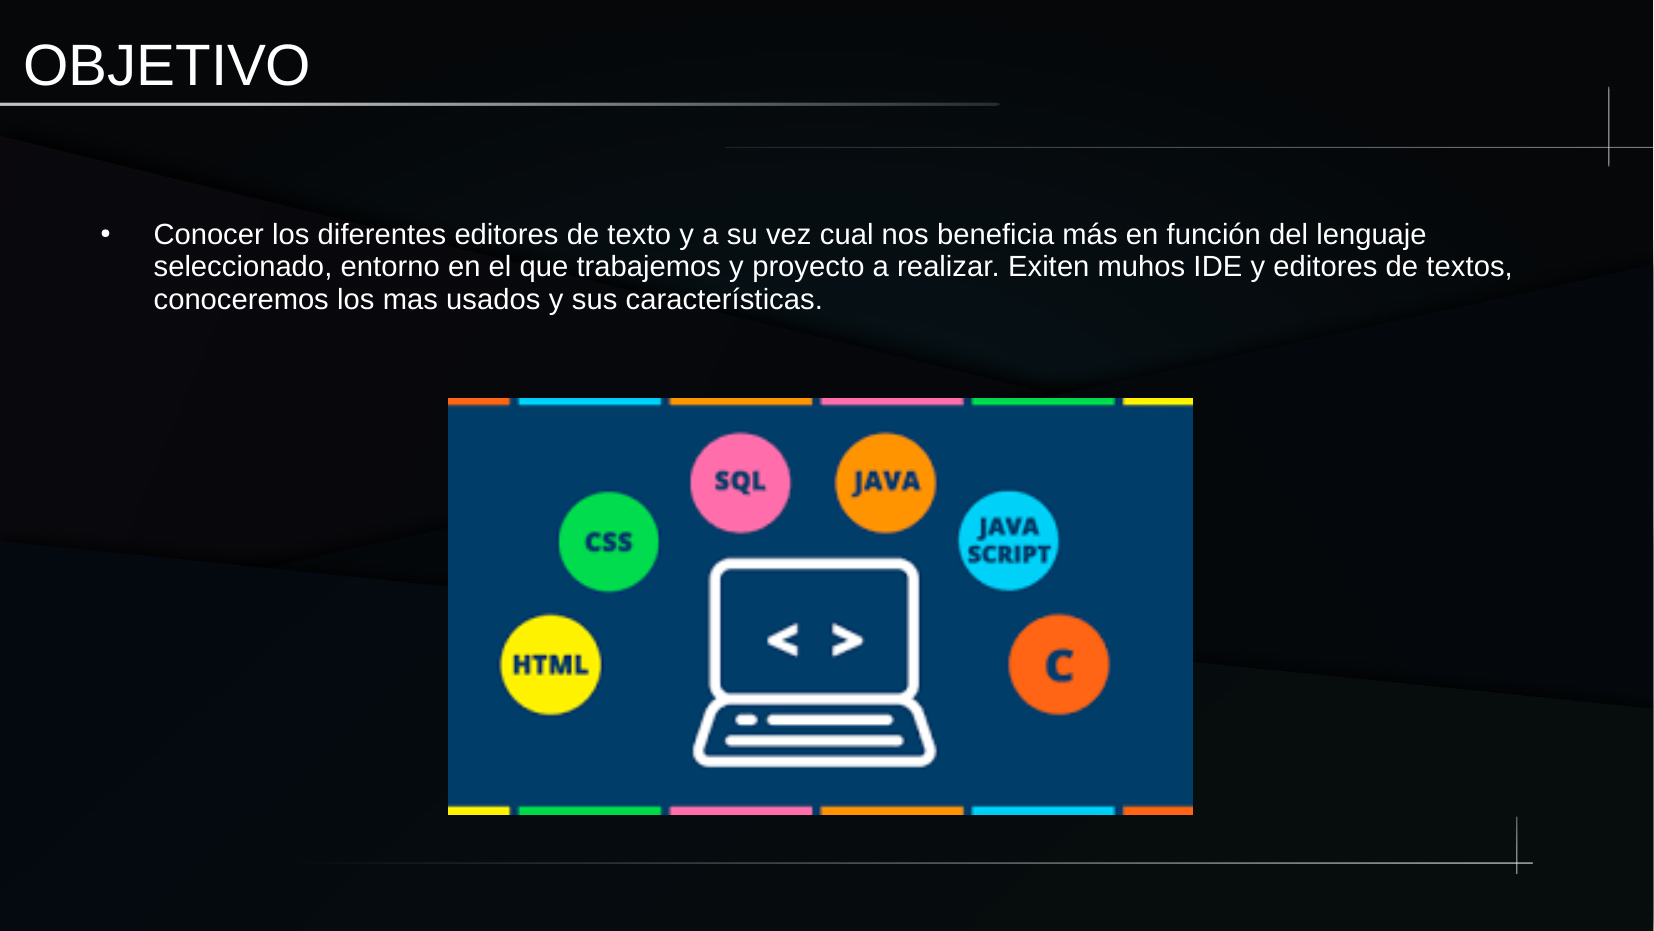

# OBJETIVO
Conocer los diferentes editores de texto y a su vez cual nos beneficia más en función del lenguaje seleccionado, entorno en el que trabajemos y proyecto a realizar. Exiten muhos IDE y editores de textos, conoceremos los mas usados y sus características.